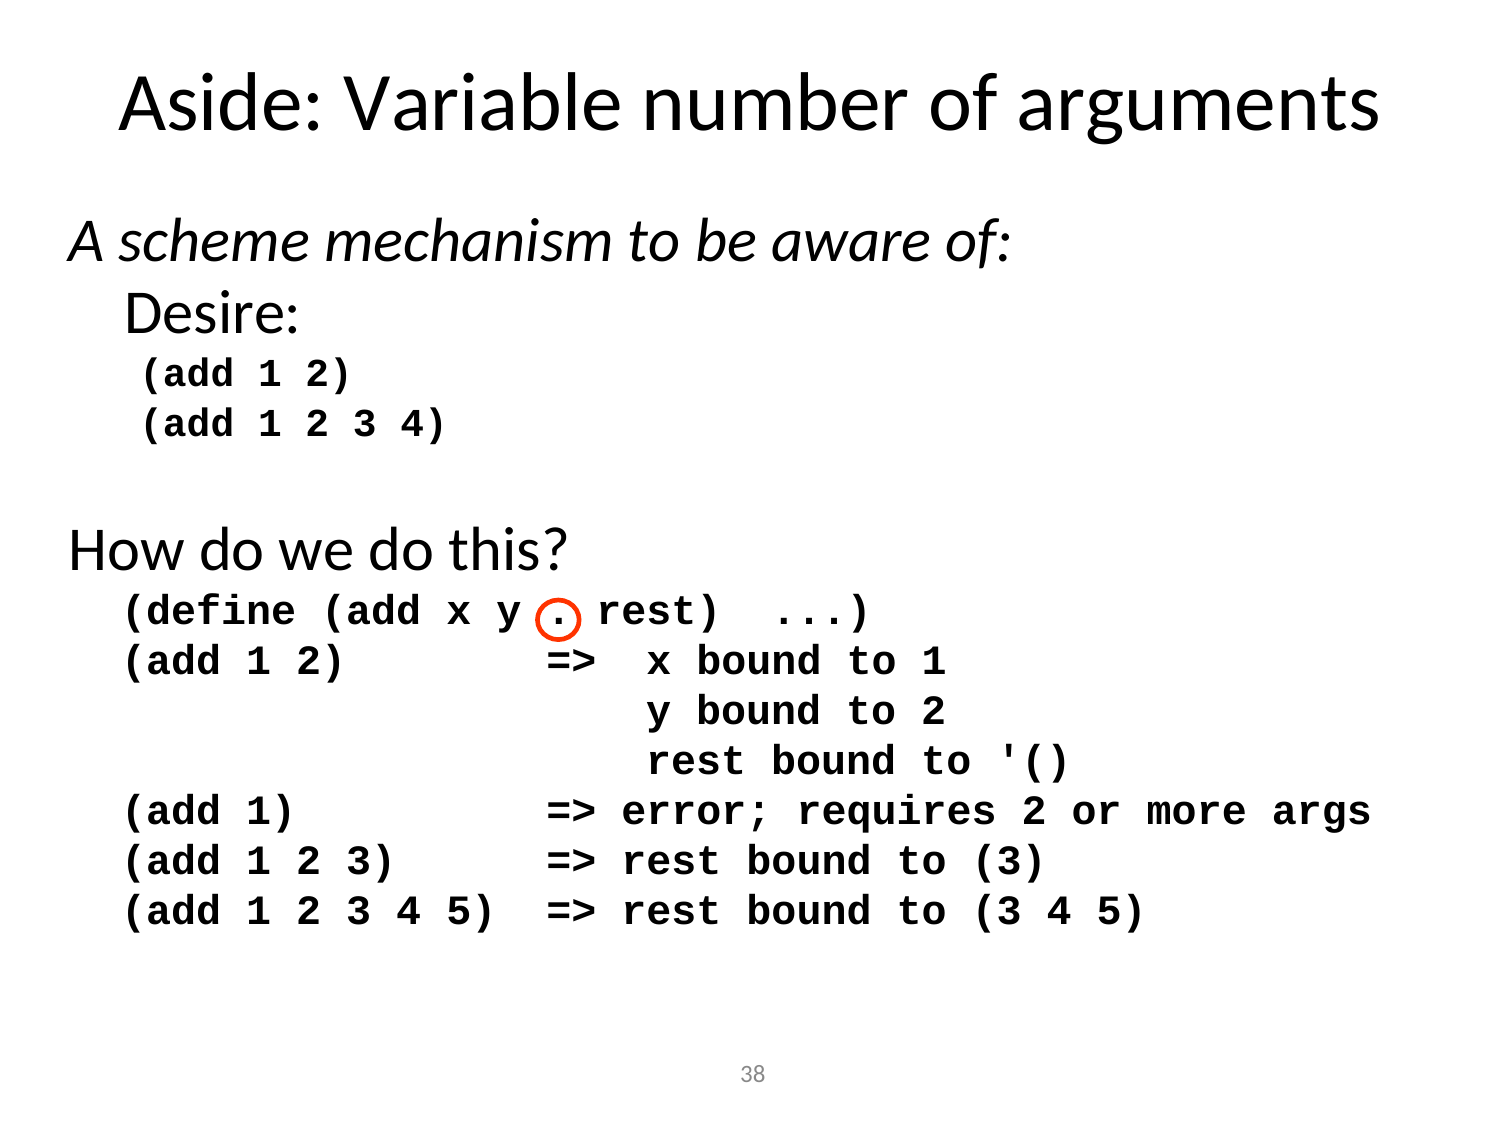

# Aside: Variable number of arguments
A scheme mechanism to be aware of:
Desire:
 (add 1 2)
 (add 1 2 3 4)
How do we do this?
 (define (add x y . rest) ...)
 (add 1 2) => x bound to 1
 y bound to 2
 rest bound to '()
 (add 1) => error; requires 2 or more args
 (add 1 2 3) => rest bound to (3)
 (add 1 2 3 4 5) => rest bound to (3 4 5)